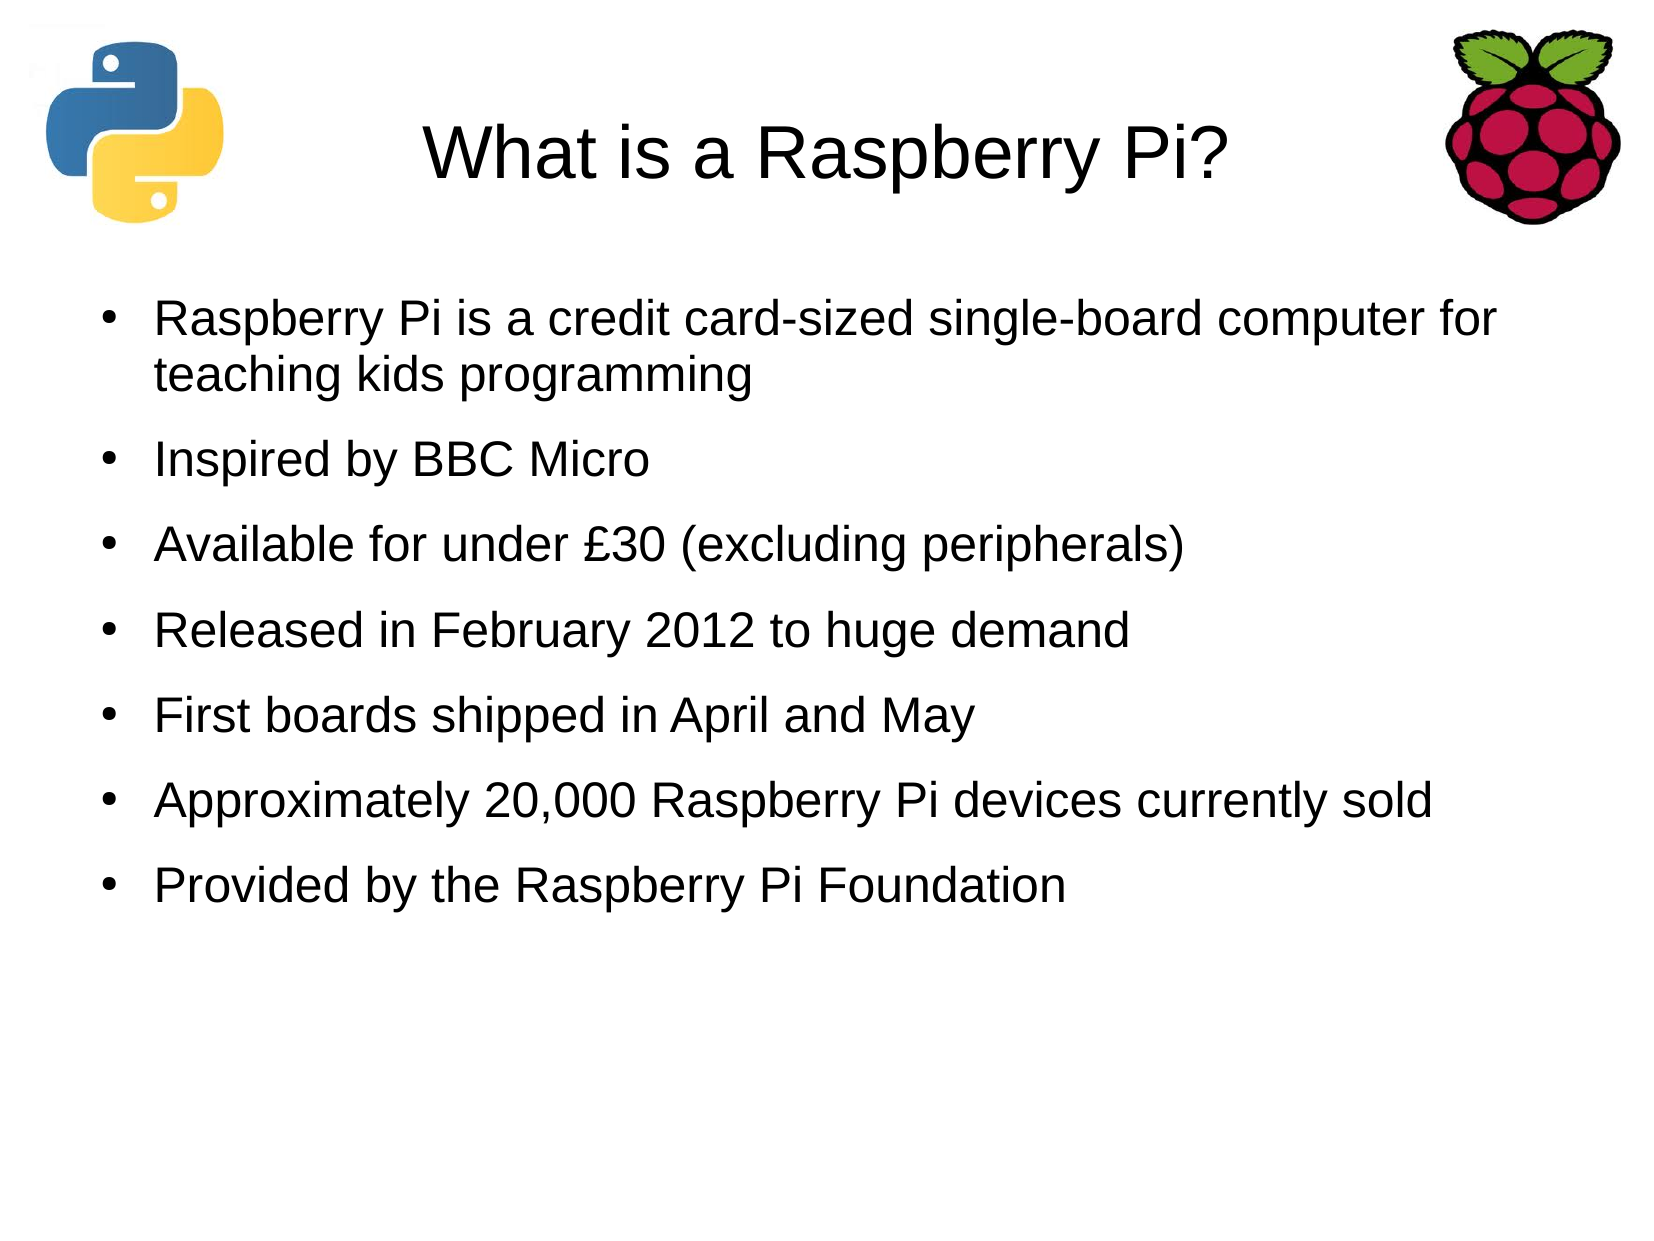

# What is a Raspberry Pi?
Raspberry Pi is a credit card-sized single-board computer for teaching kids programming
Inspired by BBC Micro
Available for under £30 (excluding peripherals)
Released in February 2012 to huge demand
First boards shipped in April and May
Approximately 20,000 Raspberry Pi devices currently sold
Provided by the Raspberry Pi Foundation